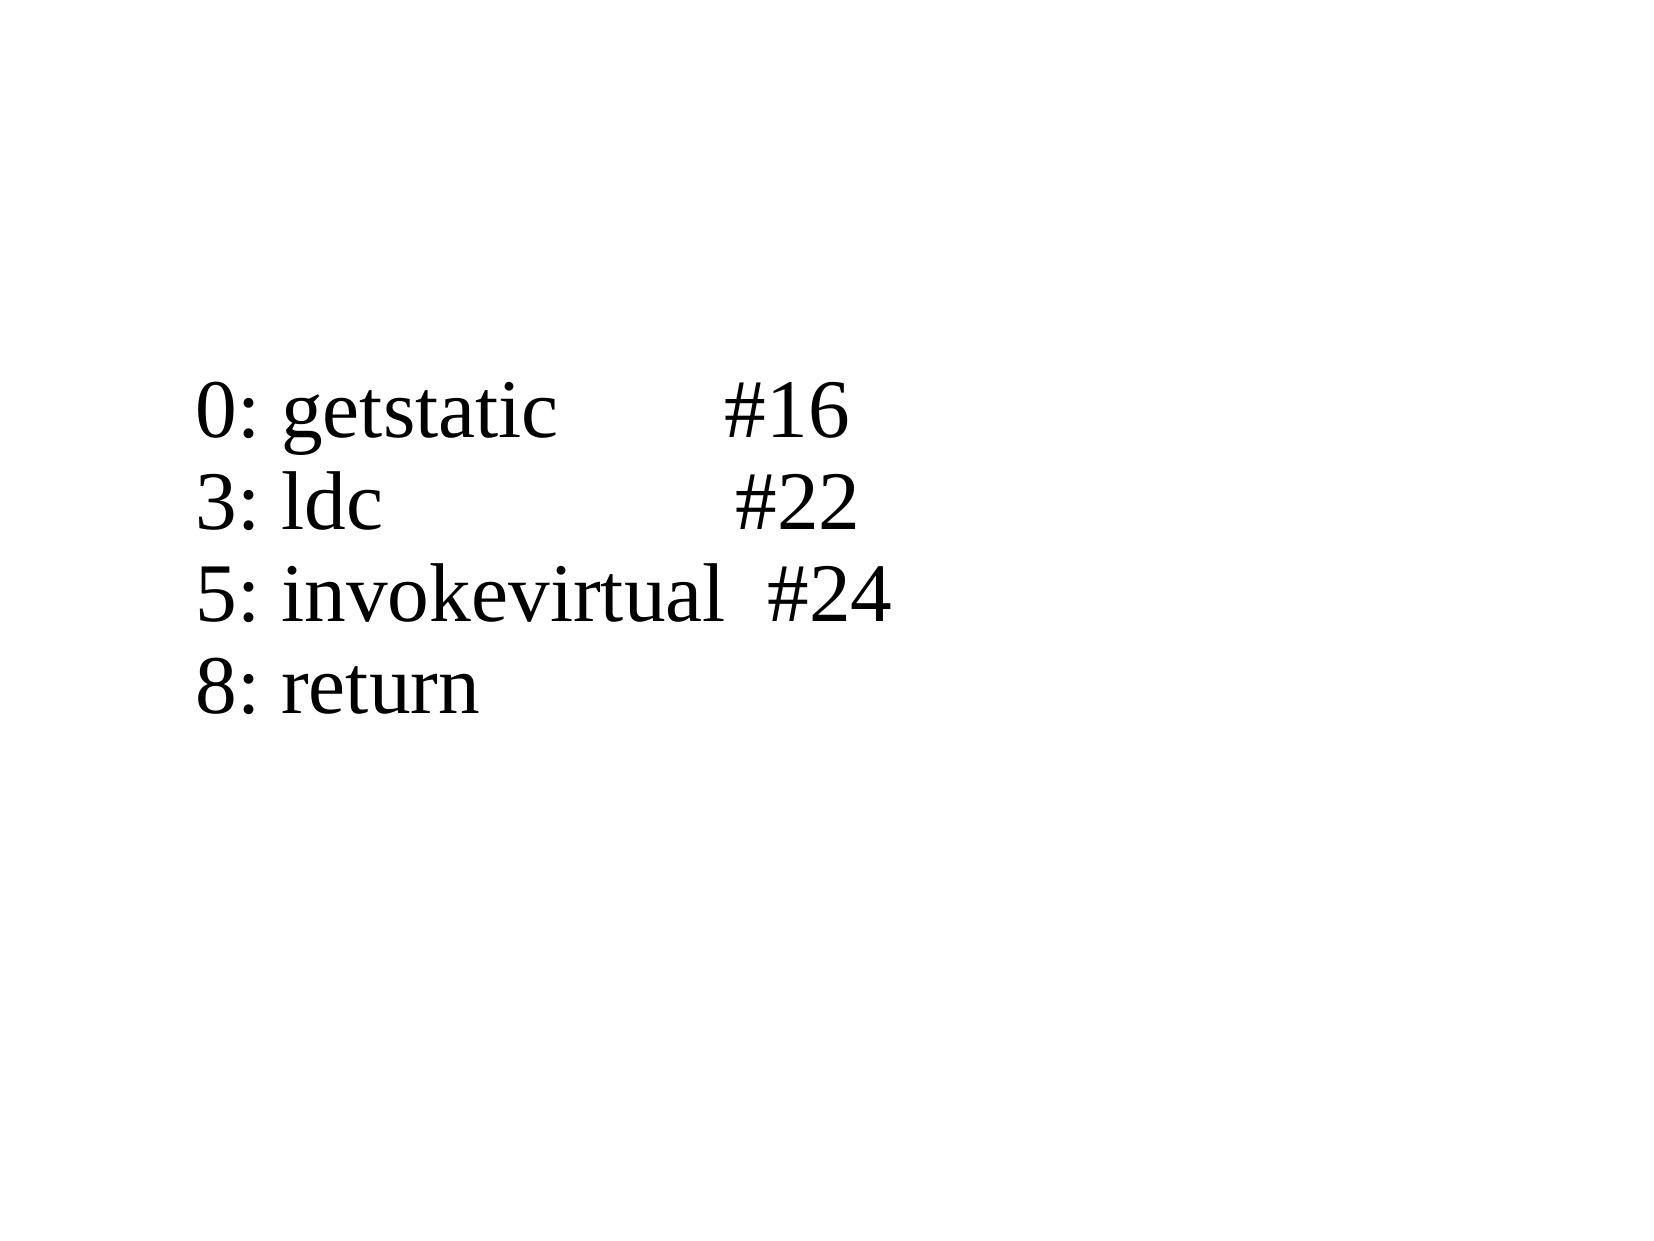

0: getstatic #16
 3: ldc #22
 5: invokevirtual #24
 8: return